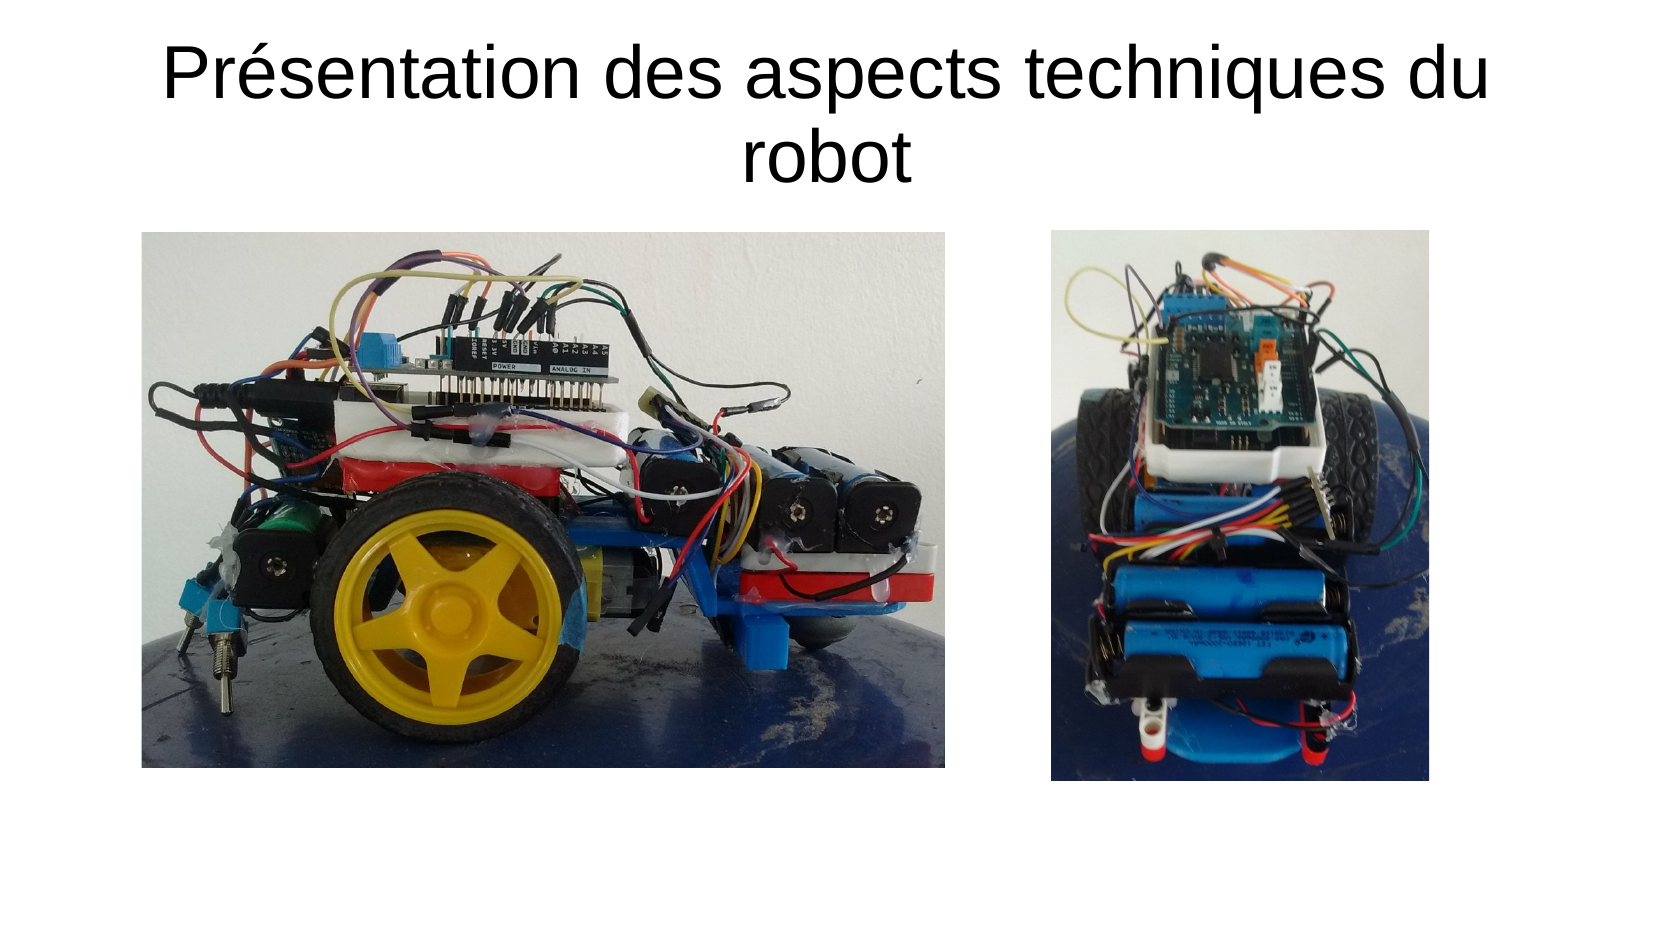

# Présentation des aspects techniques du robot